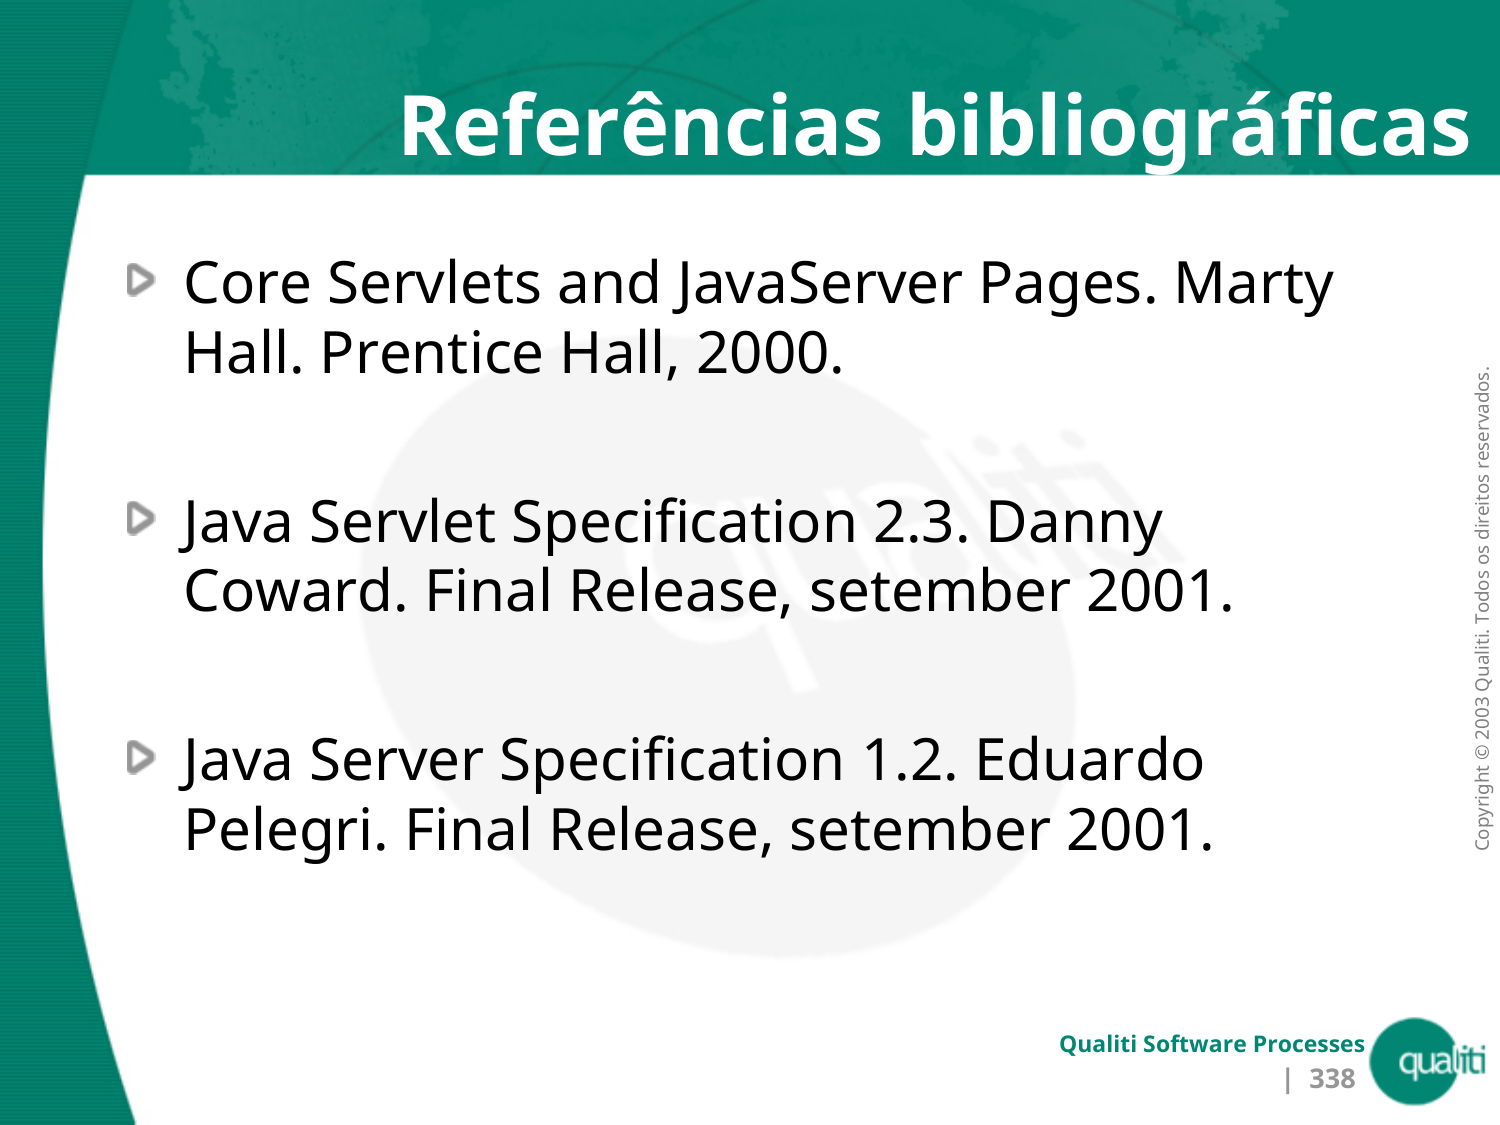

# Referências bibliográficas
Core Servlets and JavaServer Pages. Marty Hall. Prentice Hall, 2000.
Java Servlet Specification 2.3. Danny Coward. Final Release, setember 2001.
Java Server Specification 1.2. Eduardo Pelegri. Final Release, setember 2001.